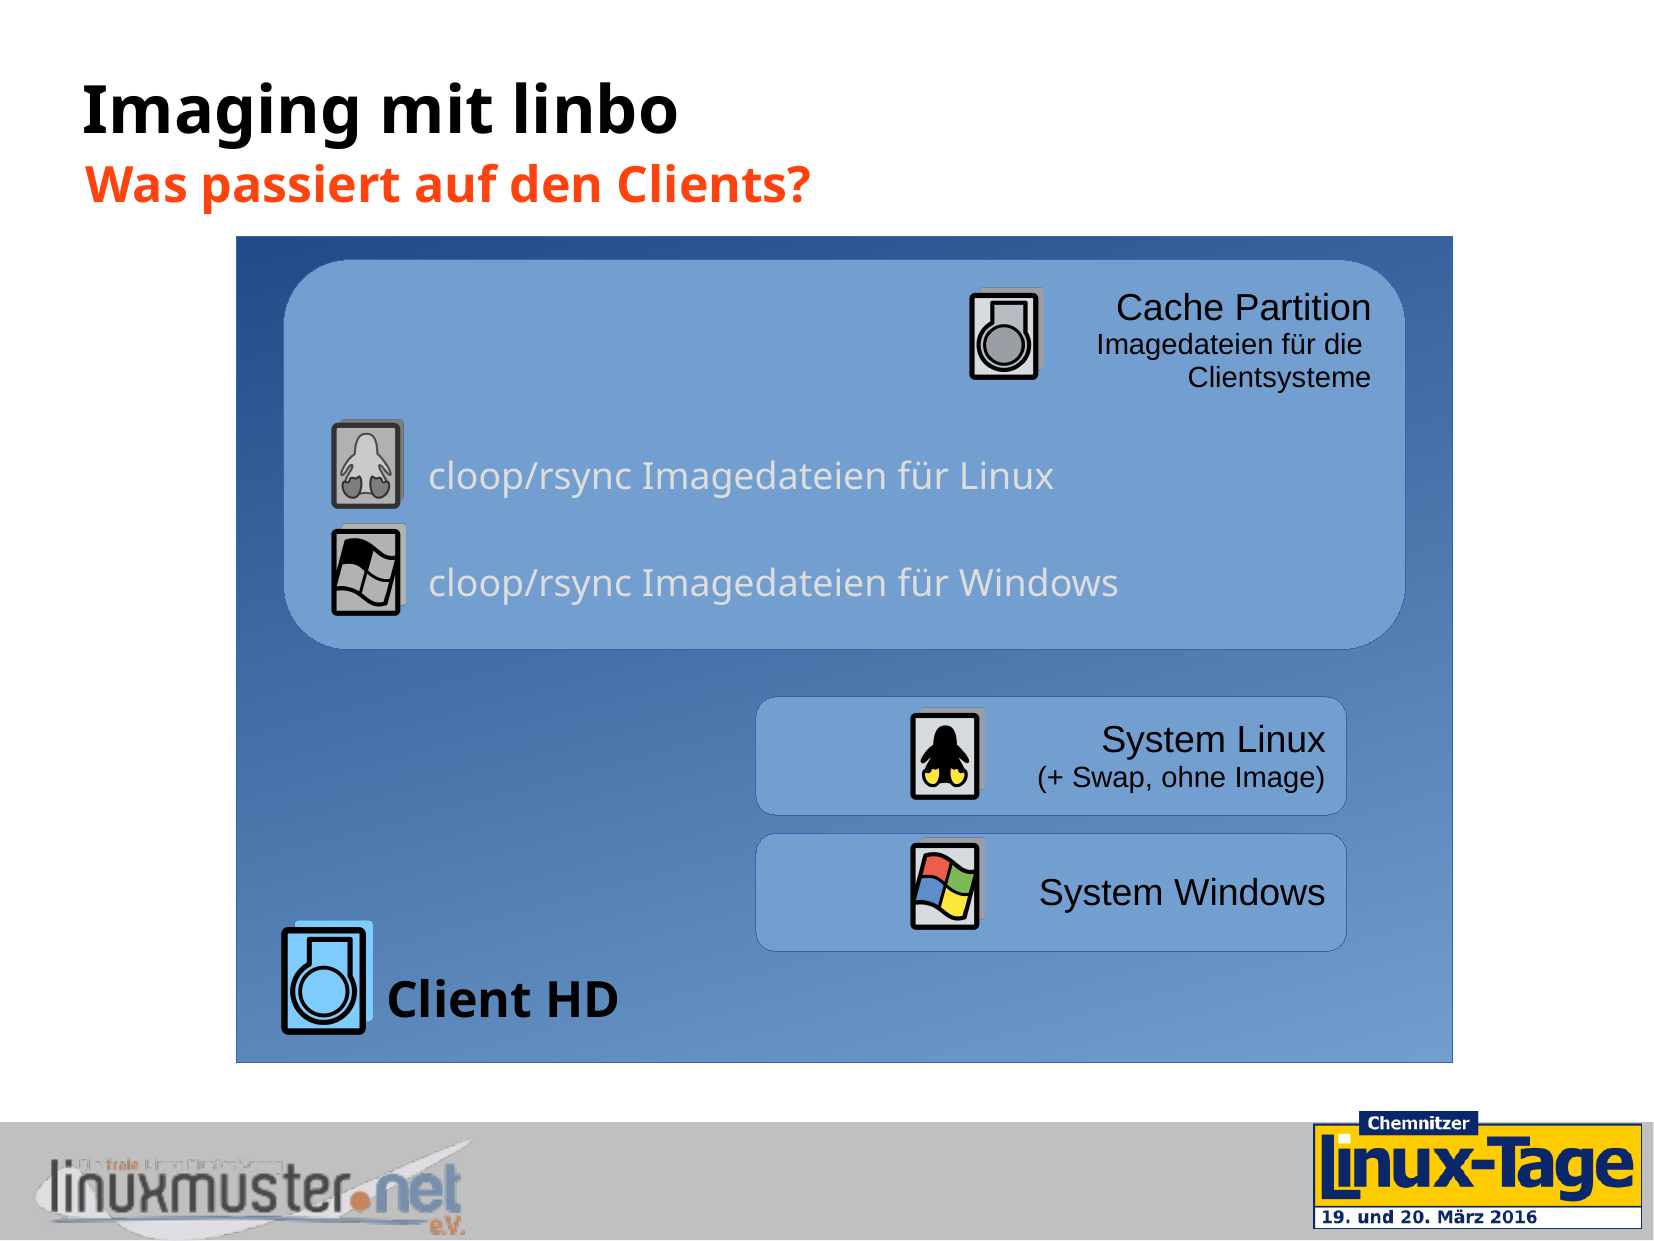

# Imaging mit linbo
Was passiert auf den Clients?
Cache Partition
Imagedateien für die
Clientsysteme
cloop/rsync Imagedateien für Linux
cloop/rsync Imagedateien für Windows
System Linux
(+ Swap, ohne Image)
System Windows
Client HD